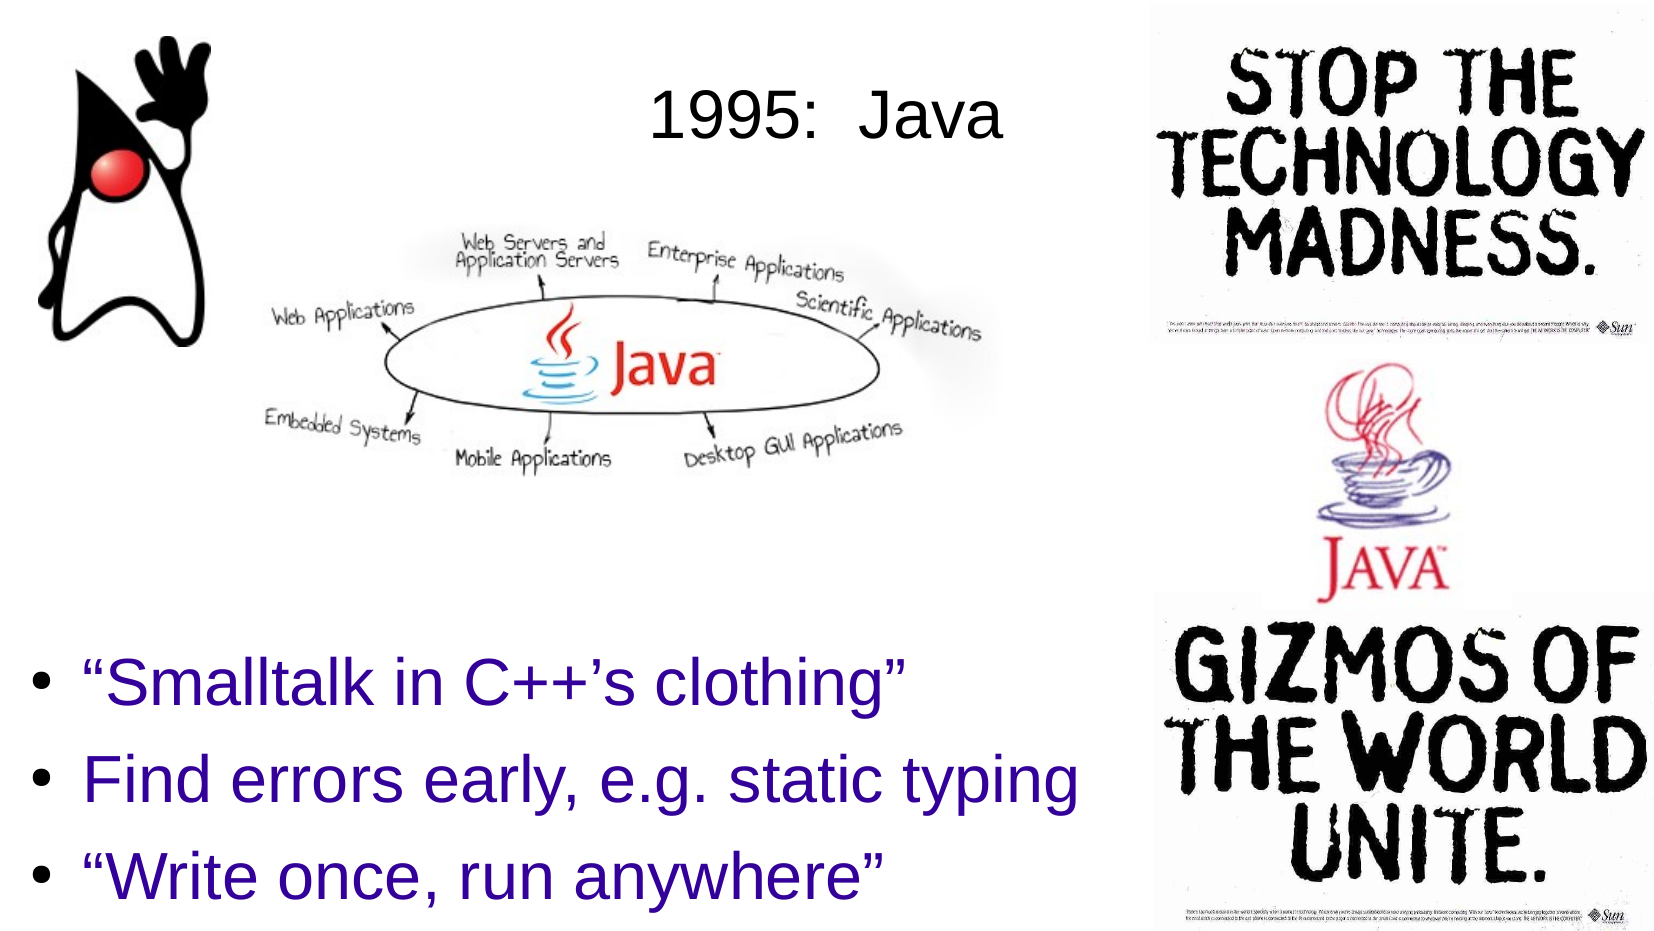

# 1995: Java
“Smalltalk in C++’s clothing”
Find errors early, e.g. static typing
“Write once, run anywhere”